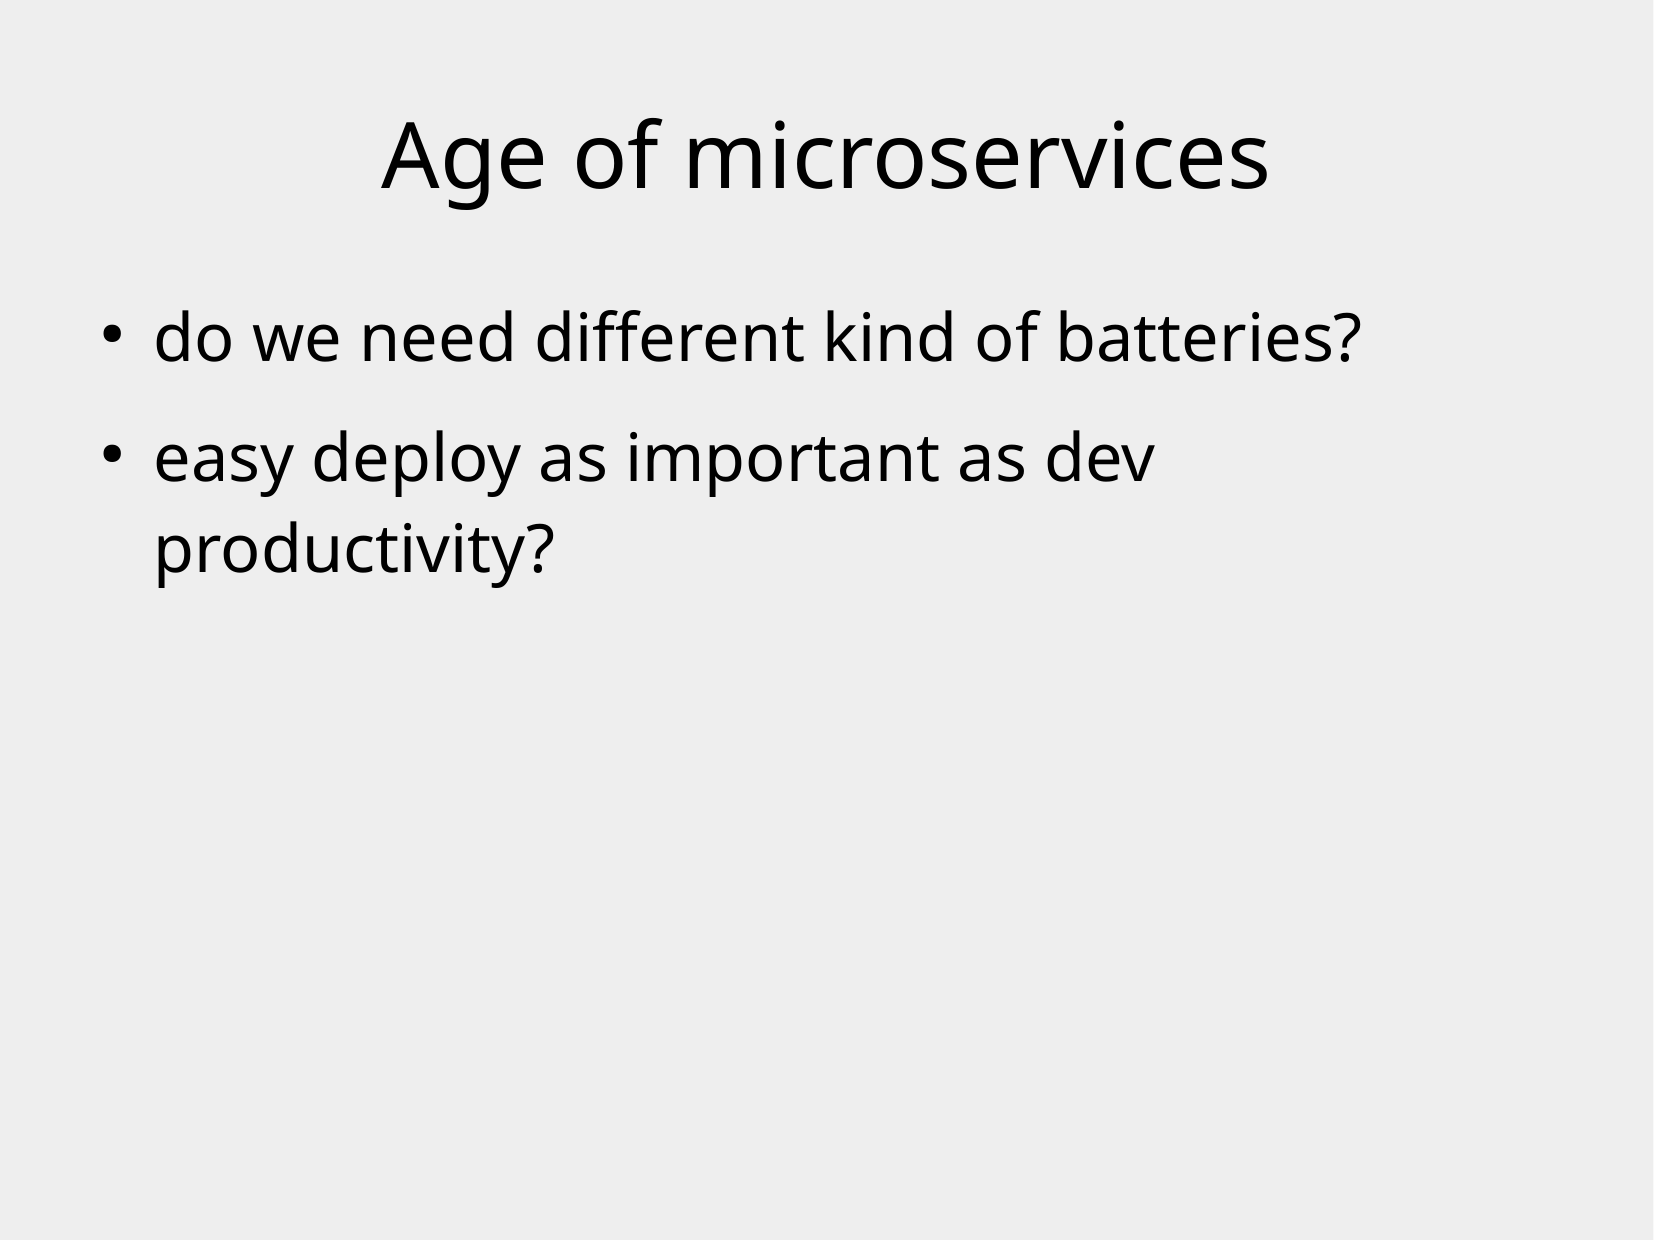

# Age of microservices
do we need different kind of batteries?
easy deploy as important as dev productivity?